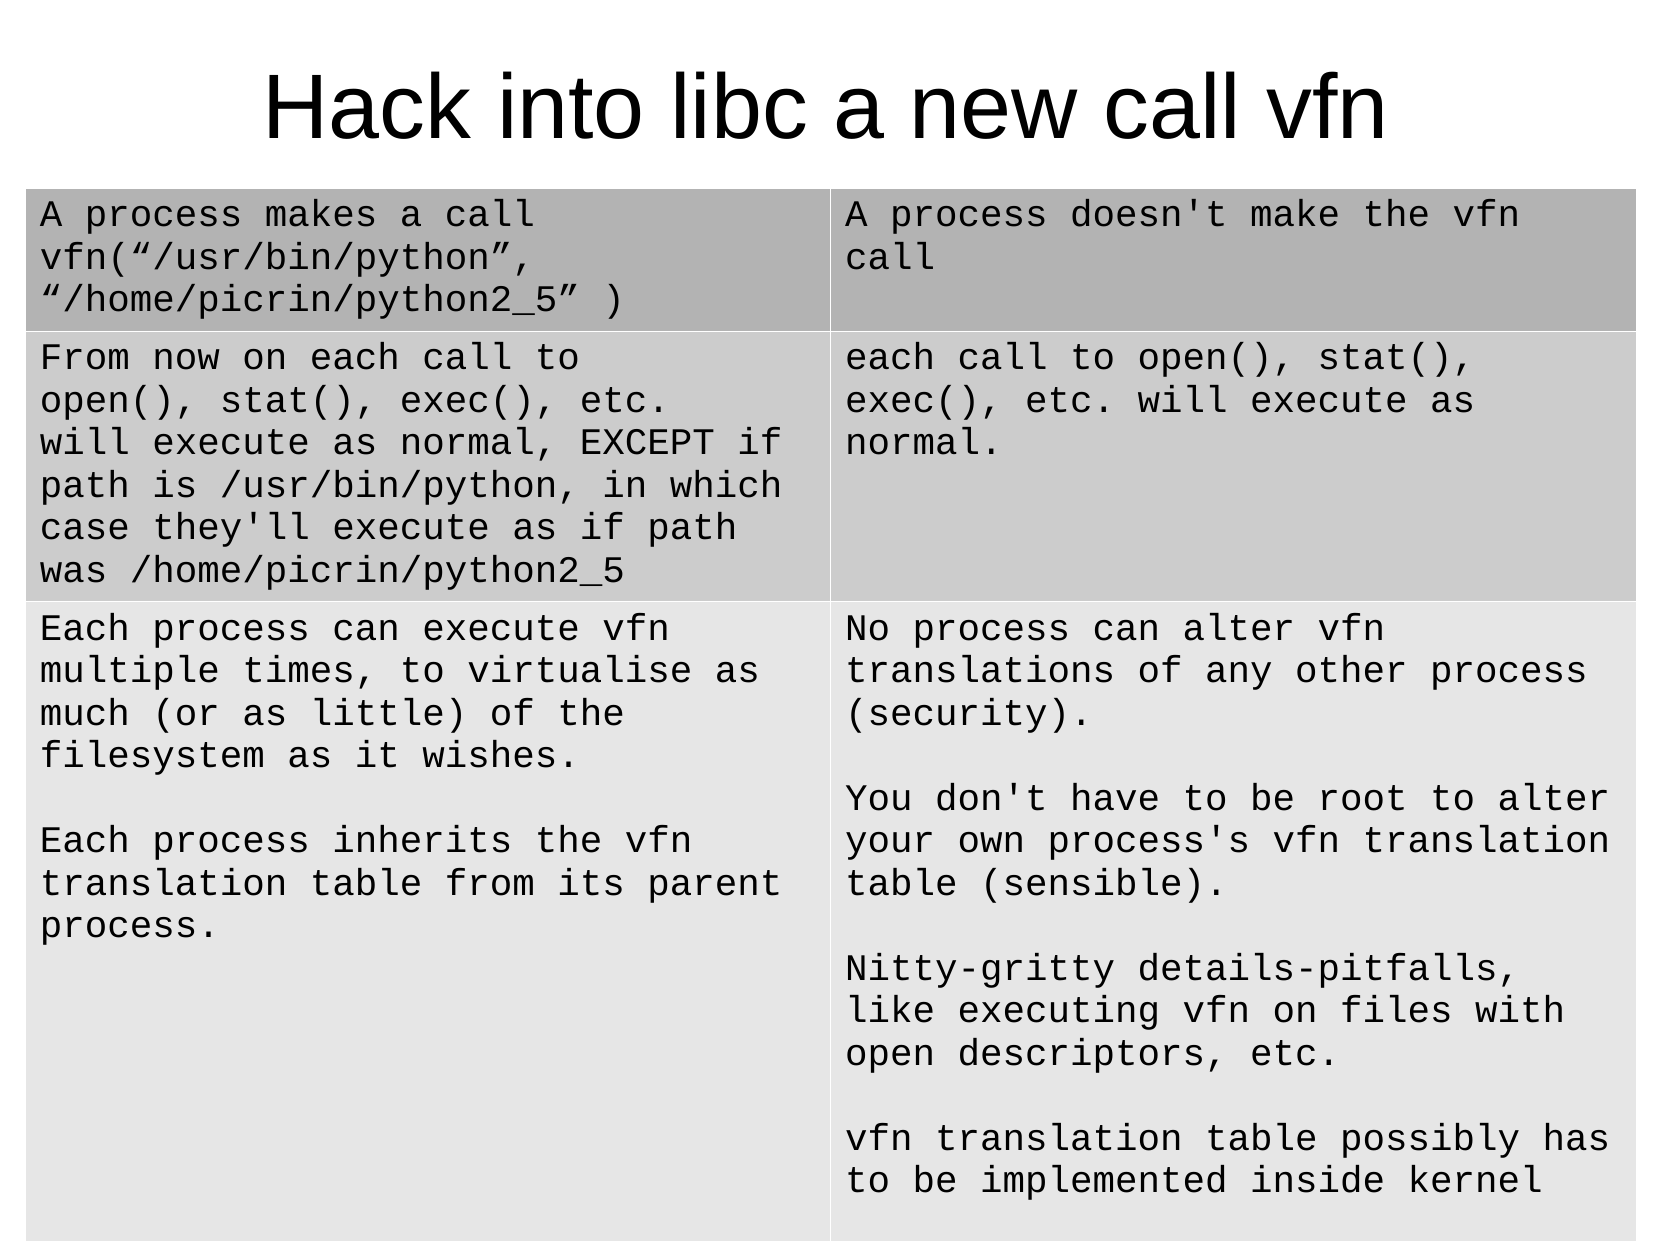

# Hack into libc a new call vfn
| A process makes a call vfn(“/usr/bin/python”, “/home/picrin/python2\_5” ) | A process doesn't make the vfn call |
| --- | --- |
| From now on each call to open(), stat(), exec(), etc. will execute as normal, EXCEPT if path is /usr/bin/python, in which case they'll execute as if path was /home/picrin/python2\_5 | each call to open(), stat(), exec(), etc. will execute as normal. |
| Each process can execute vfn multiple times, to virtualise as much (or as little) of the filesystem as it wishes. Each process inherits the vfn translation table from its parent process. | No process can alter vfn translations of any other process (security). You don't have to be root to alter your own process's vfn translation table (sensible). Nitty-gritty details-pitfalls, like executing vfn on files with open descriptors, etc. vfn translation table possibly has to be implemented inside kernel |